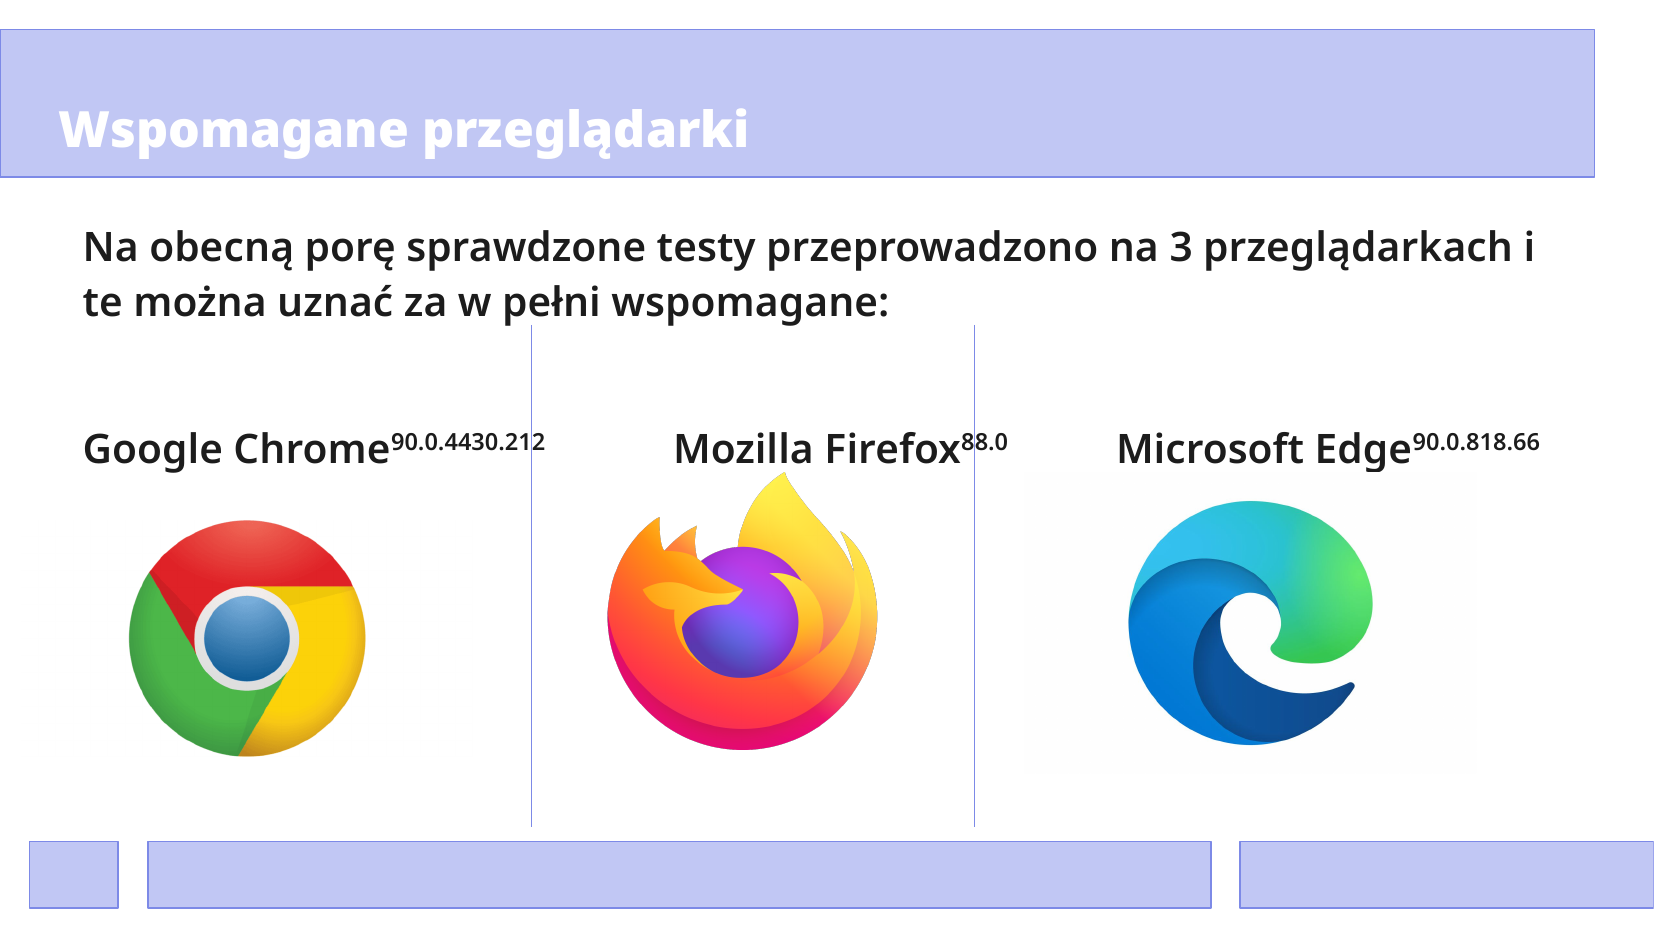

# Wspomagane przeglądarki
Na obecną porę sprawdzone testy przeprowadzono na 3 przeglądarkach i te można uznać za w pełni wspomagane:
Google Chrome90.0.4430.212		Mozilla Firefox88.0		Microsoft Edge90.0.818.66